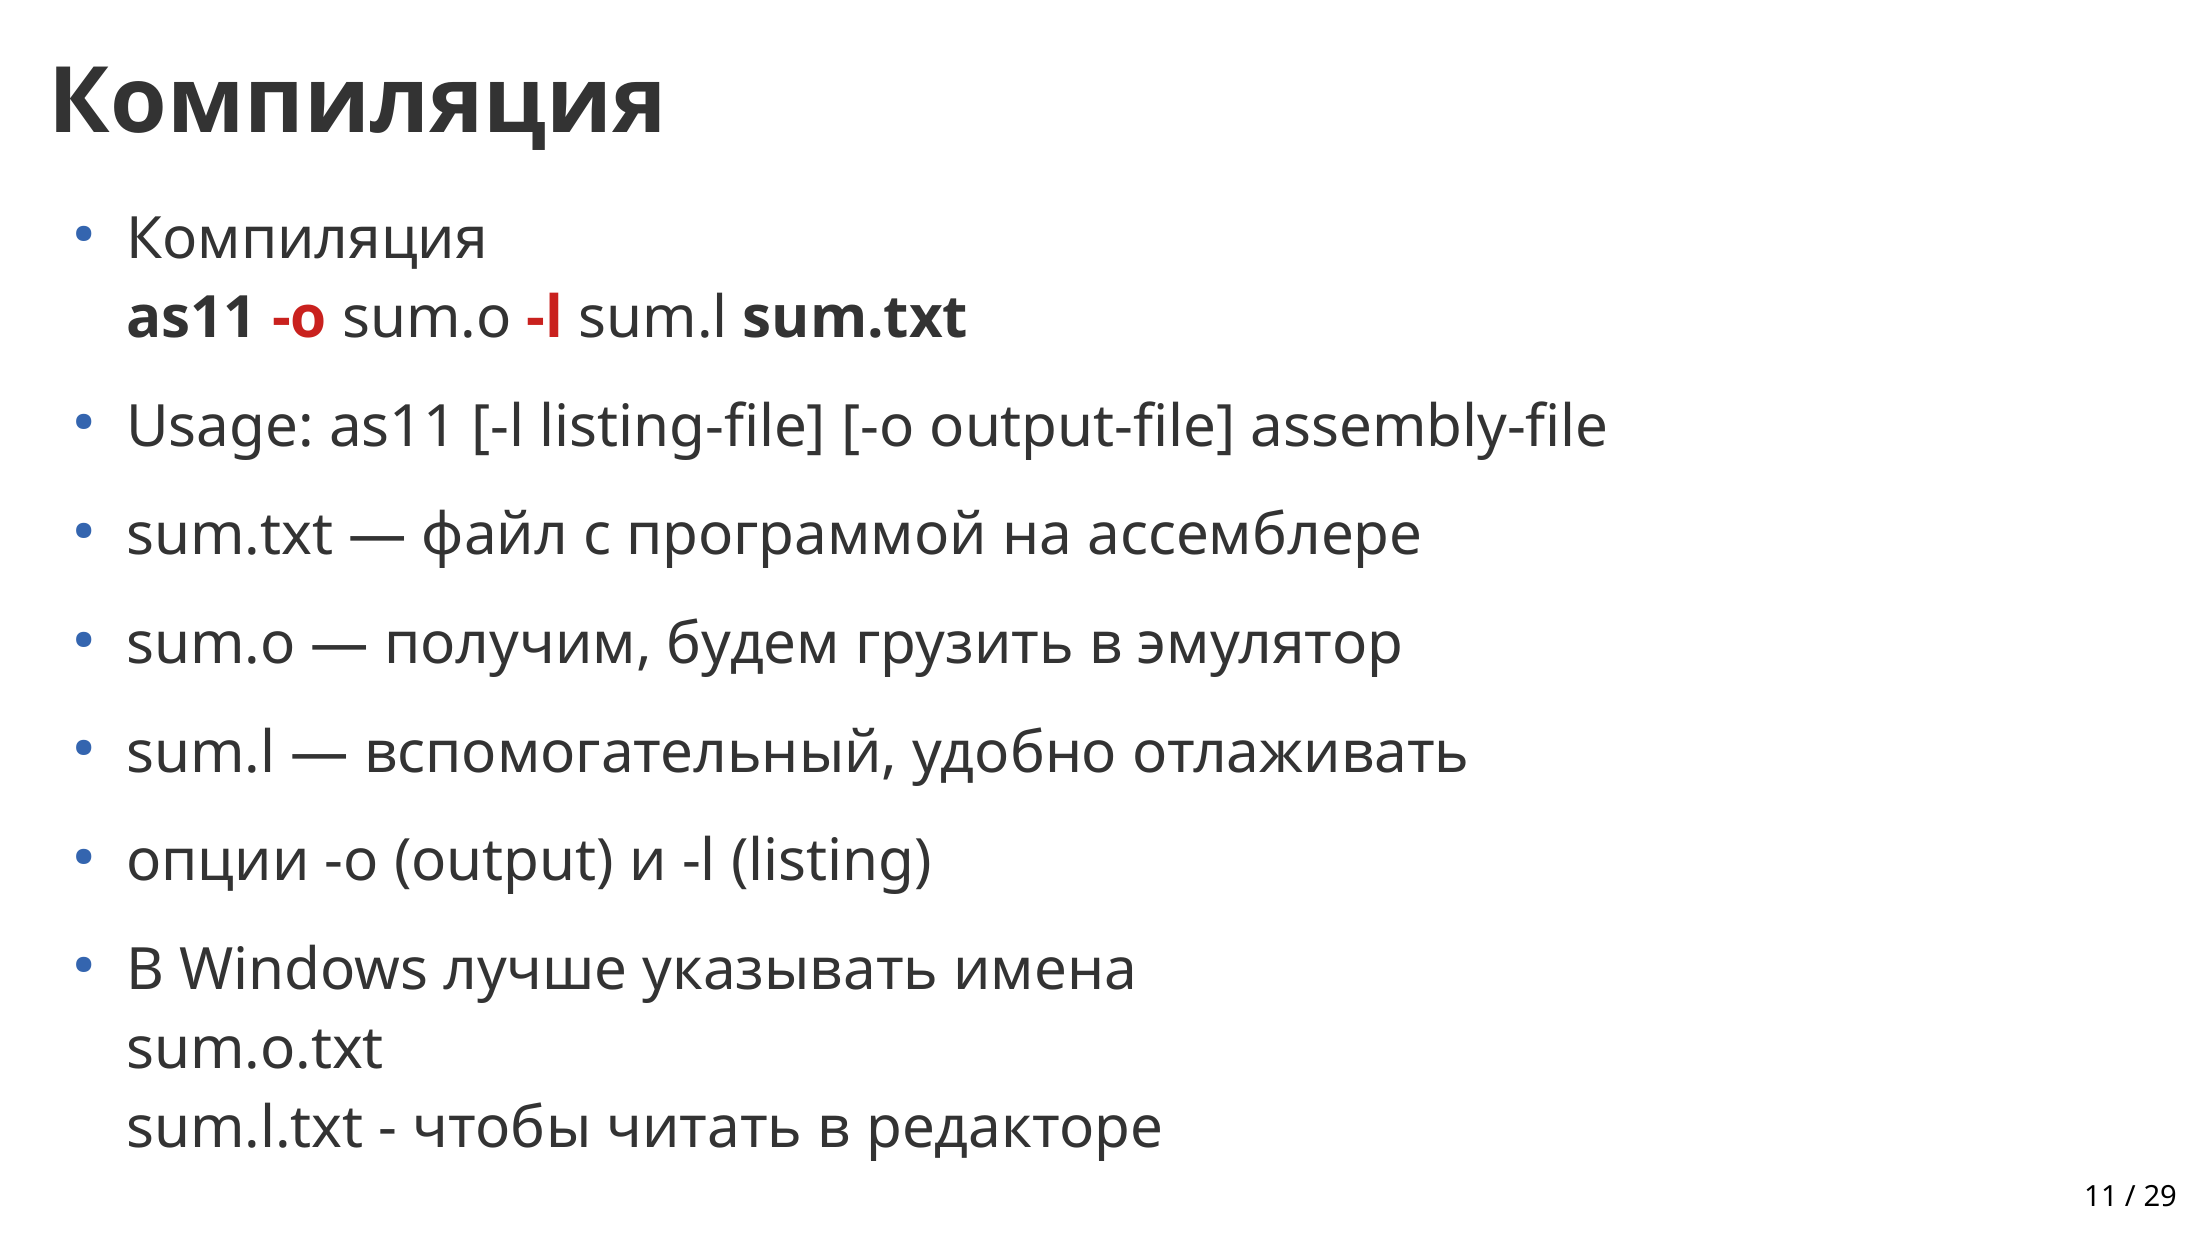

# Компиляция
Компиляция
as11 -o sum.o -l sum.l sum.txt
Usage: as11 [-l listing-file] [-o output-file] assembly-file
sum.txt — файл с программой на ассемблере
sum.o — получим, будем грузить в эмулятор
sum.l — вспомогательный, удобно отлаживать
опции -o (output) и -l (listing)
В Windows лучше указывать имена
sum.o.txt
sum.l.txt - чтобы читать в редакторе
11